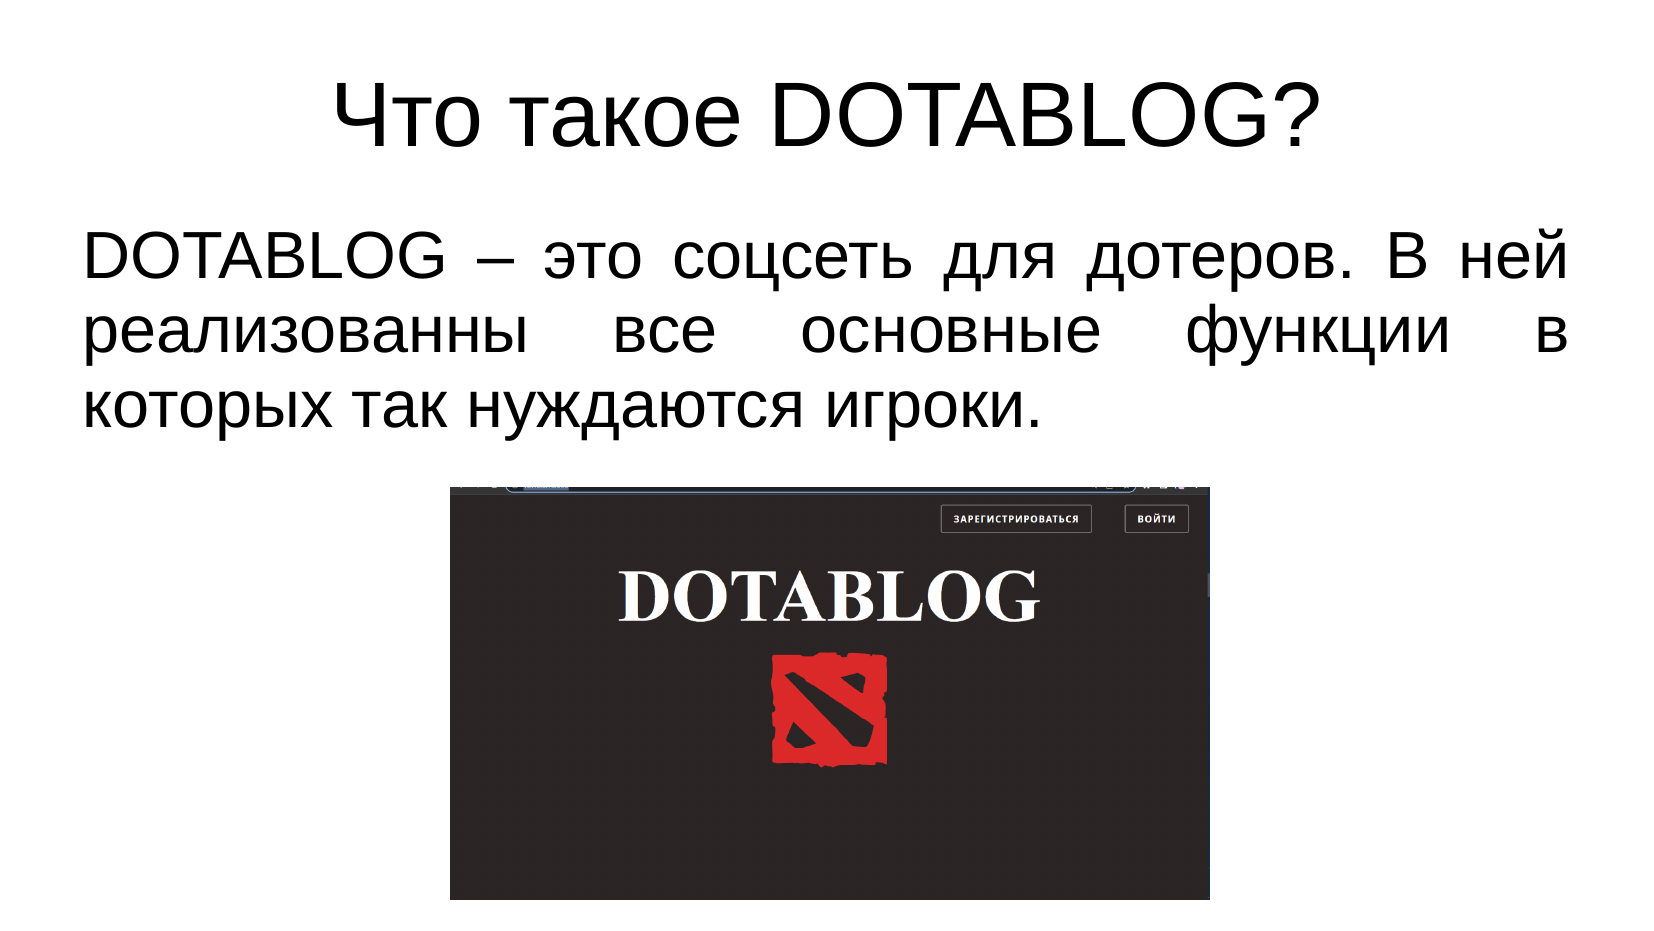

# Что такое DOTABLOG?
DOTABLOG – это соцсеть для дотеров. В ней реализованны все основные функции в которых так нуждаются игроки.